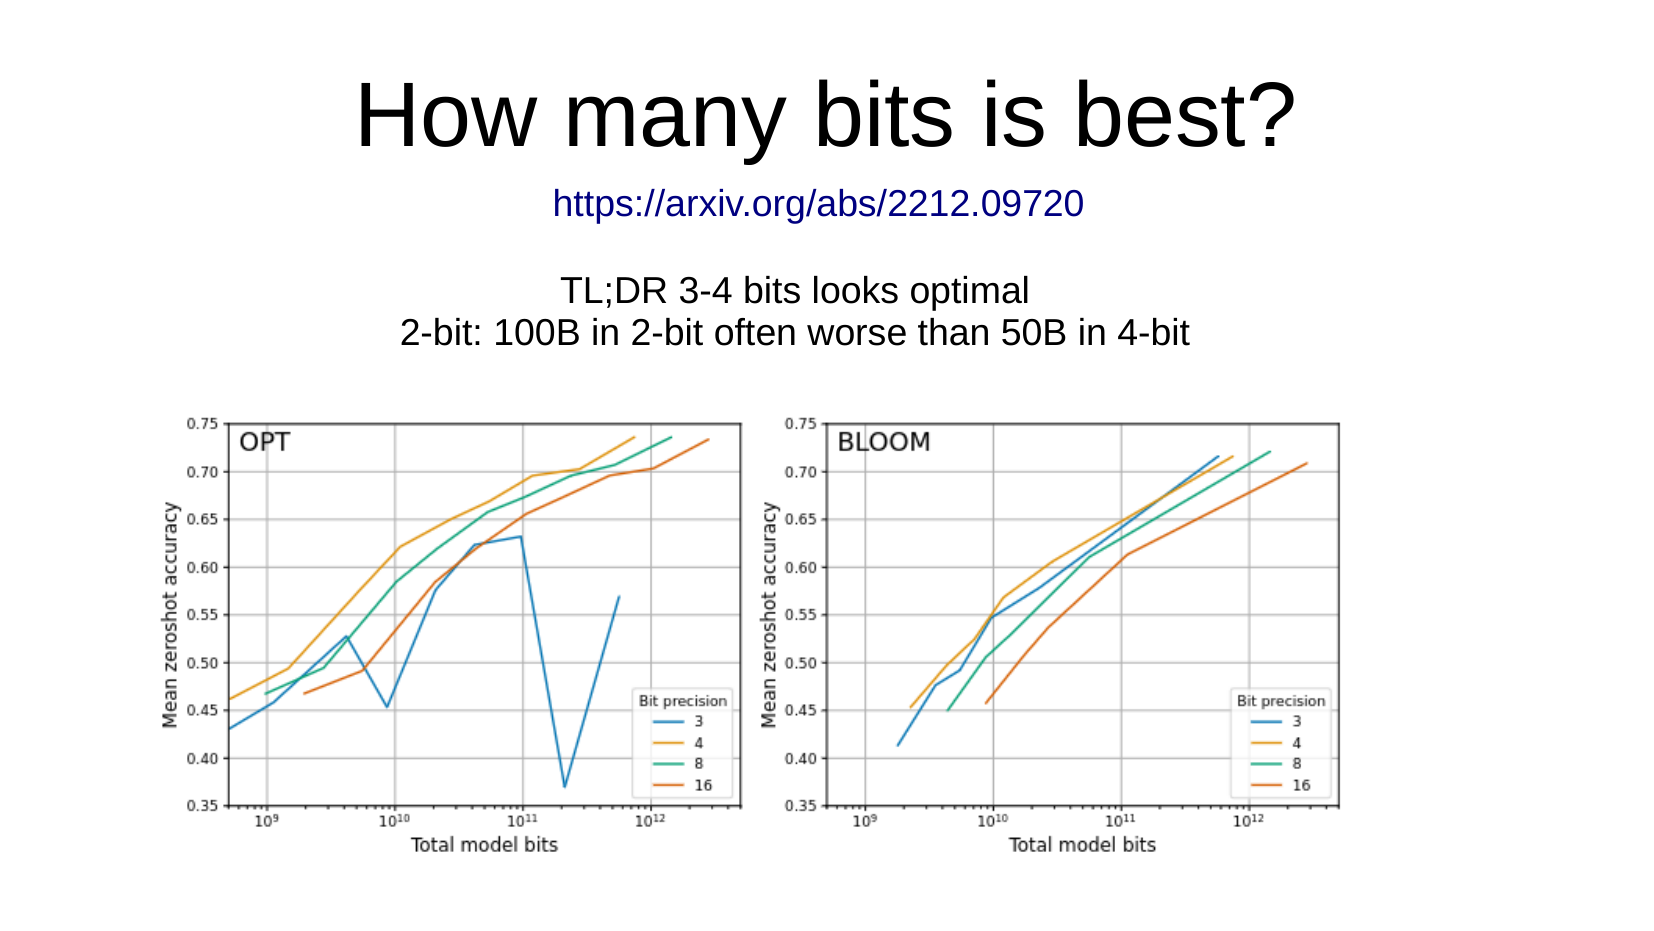

# How many bits is best?
https://arxiv.org/abs/2212.09720
TL;DR 3-4 bits looks optimal
2-bit: 100B in 2-bit often worse than 50B in 4-bit